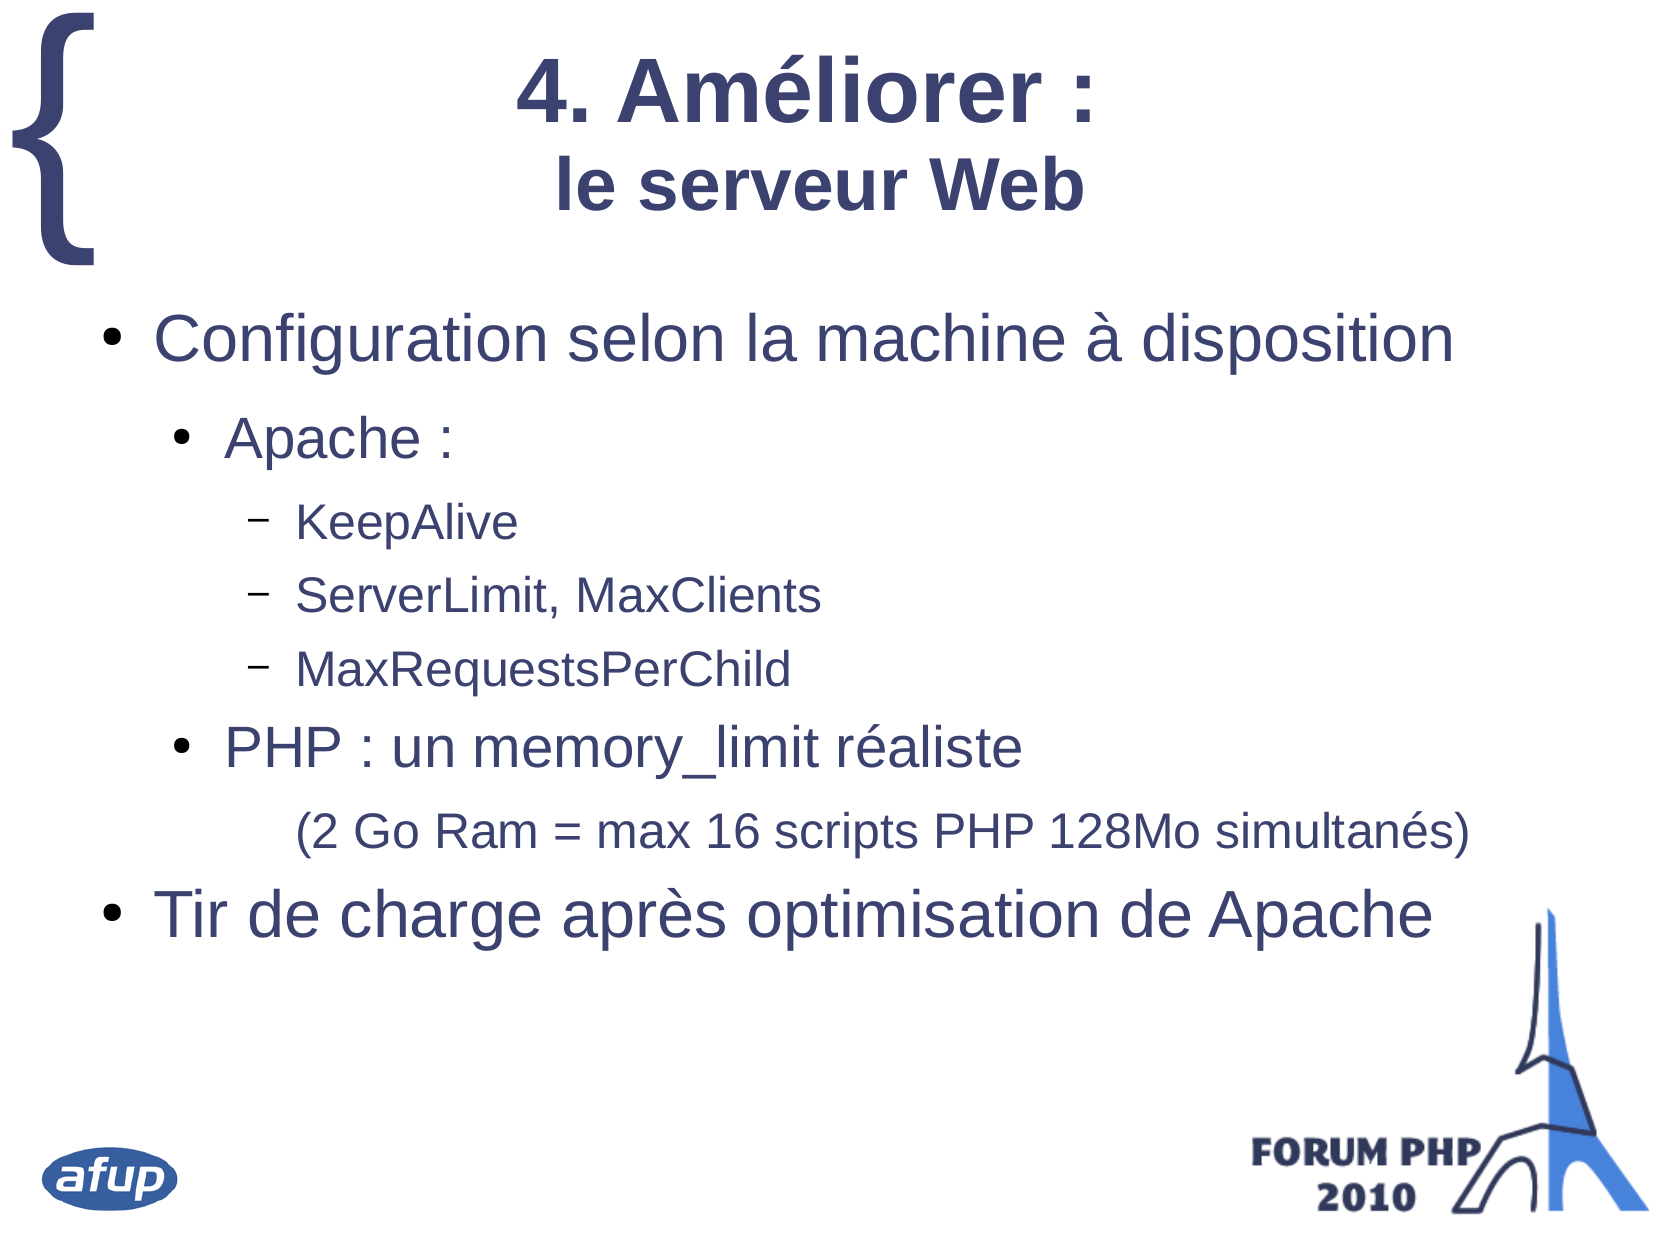

# 4. Améliorer : le serveur Web
Configuration selon la machine à disposition
Apache :
KeepAlive
ServerLimit, MaxClients
MaxRequestsPerChild
PHP : un memory_limit réaliste
(2 Go Ram = max 16 scripts PHP 128Mo simultanés)
Tir de charge après optimisation de Apache